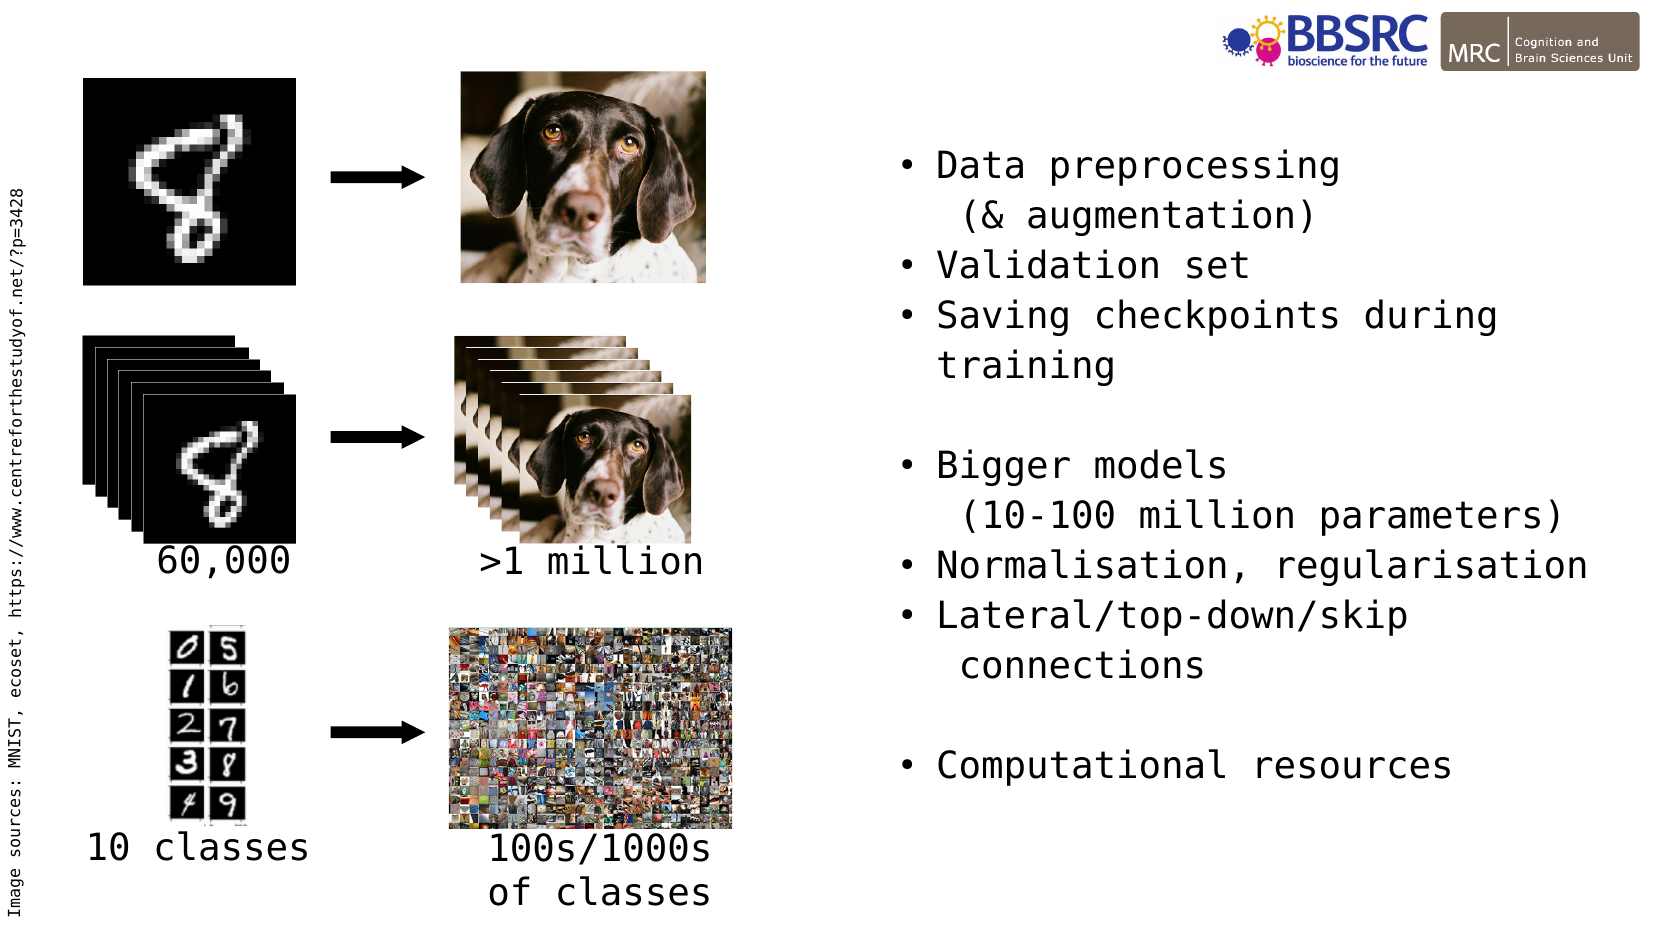

Data preprocessing (& augmentation)
Validation set
Saving checkpoints during training
Bigger models (10-100 million parameters)
Normalisation, regularisation
Lateral/top-down/skip connections
Computational resources
Image sources: MNIST, ecoset, https://www.centreforthestudyof.net/?p=3428
60,000
>1 million
10 classes
100s/1000s of classes